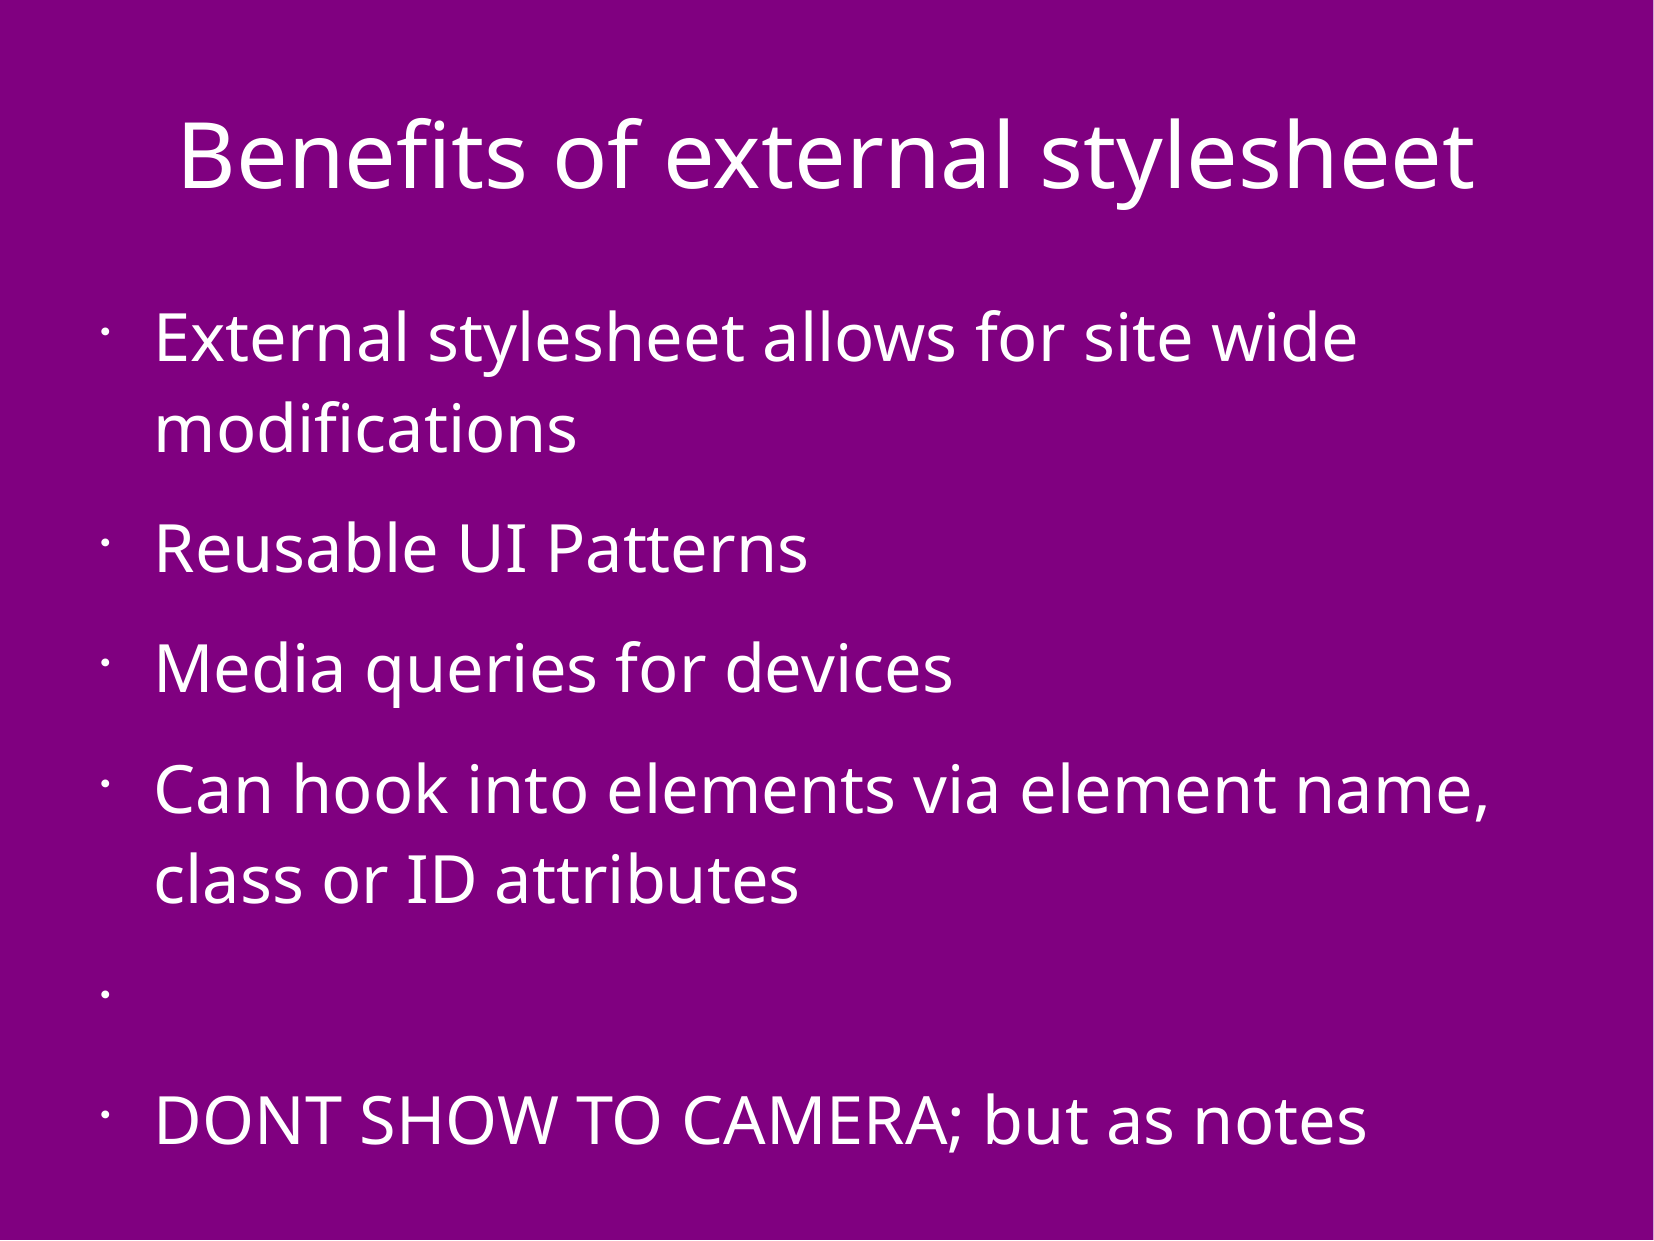

# Benefits of external stylesheet
External stylesheet allows for site wide modifications
Reusable UI Patterns
Media queries for devices
Can hook into elements via element name, class or ID attributes
DONT SHOW TO CAMERA; but as notes